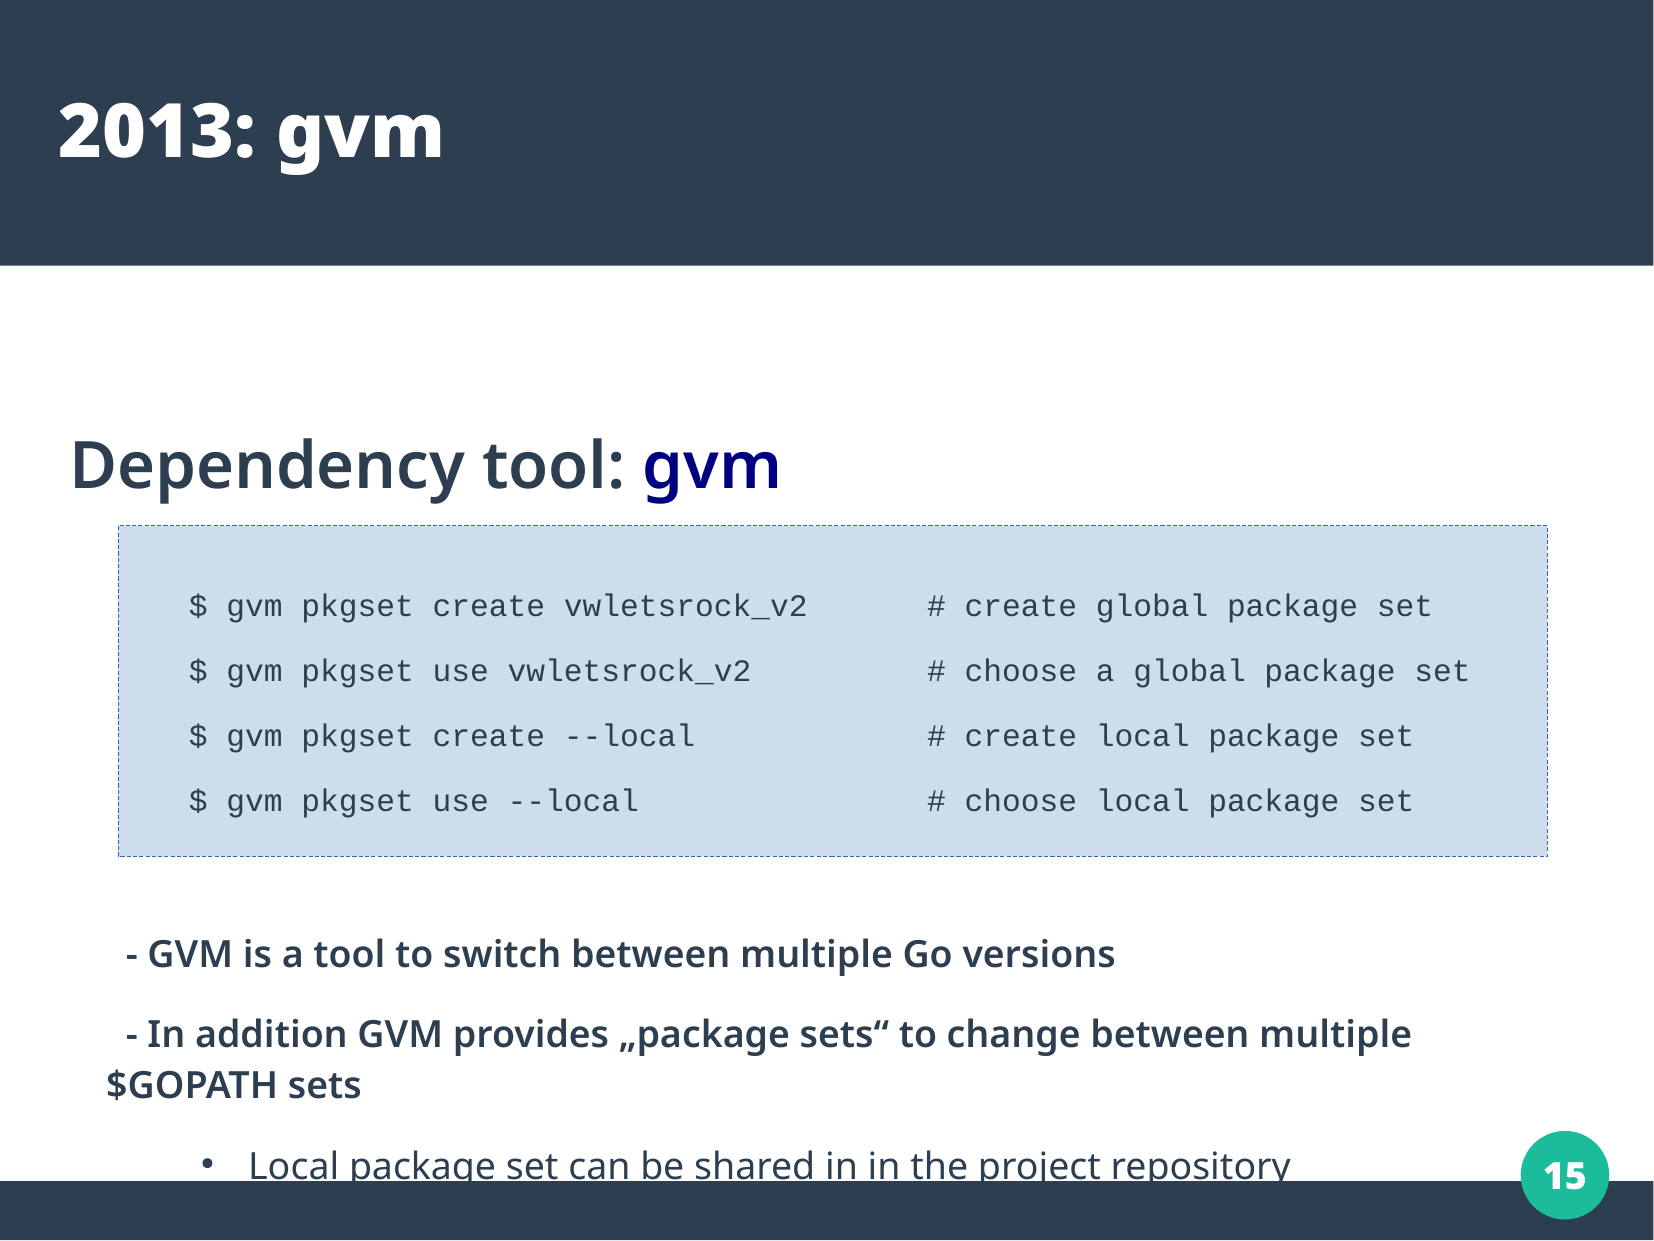

# 2013: gvm
Dependency tool: gvm
$ gvm pkgset create vwletsrock_v2		# create global package set
$ gvm pkgset use vwletsrock_v2			# choose a global package set
$ gvm pkgset create --local				# create local package set
$ gvm pkgset use --local 				# choose local package set
 - GVM is a tool to switch between multiple Go versions
 - In addition GVM provides „package sets“ to change between multiple $GOPATH sets
Local package set can be shared in in the project repository
15